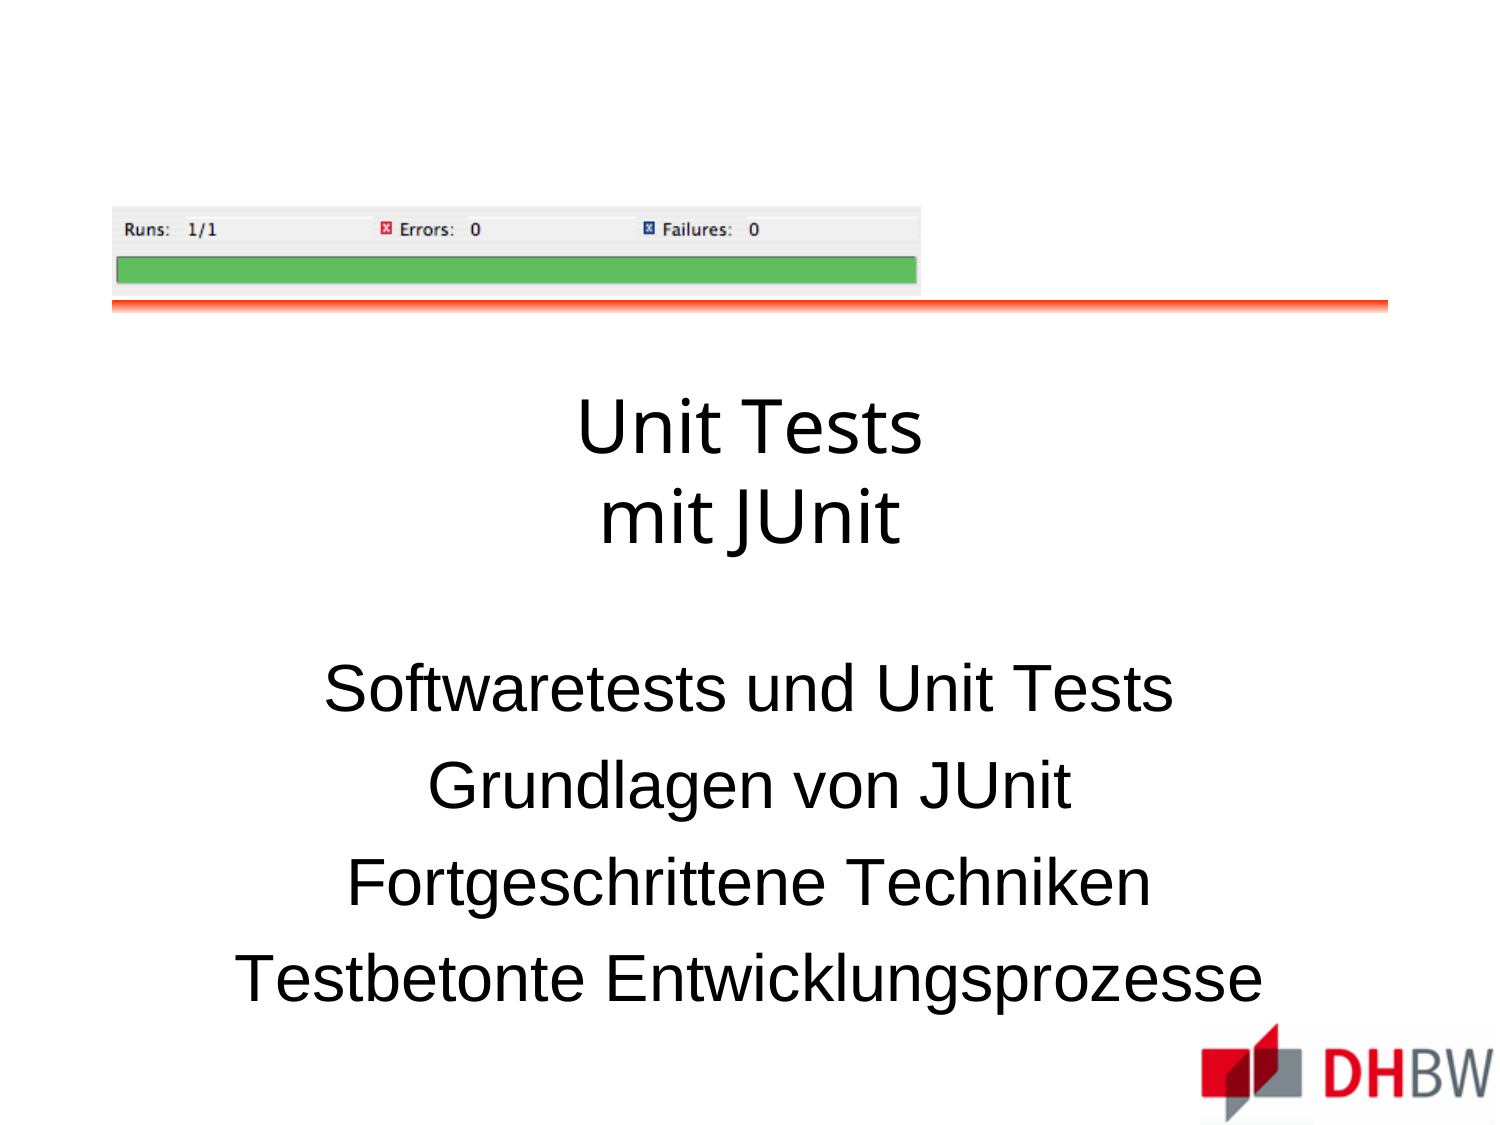

# Unit Tests mit JUnit
Softwaretests und Unit Tests
Grundlagen von JUnit
Fortgeschrittene Techniken
Testbetonte Entwicklungsprozesse